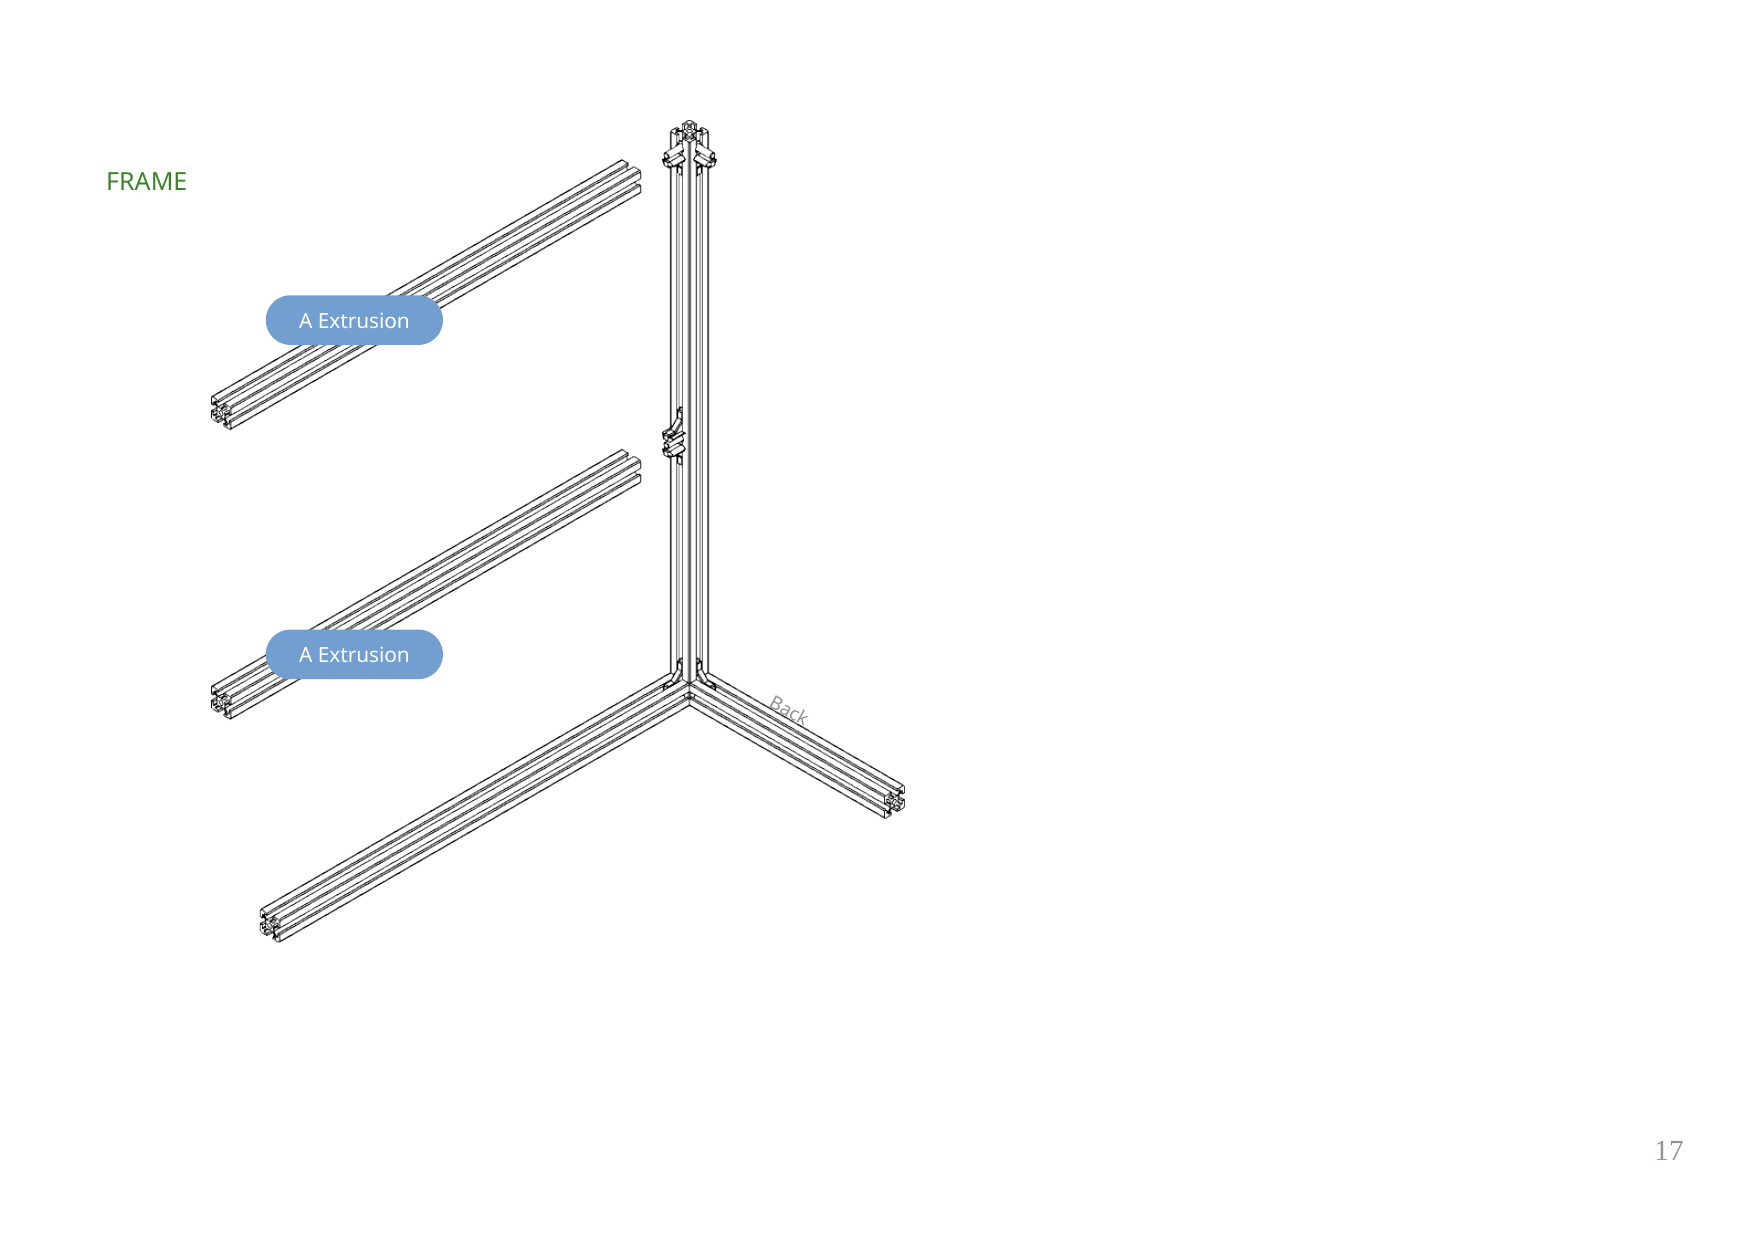

FRAME
A Extrusion
A Extrusion
Back
A Extrusion
17